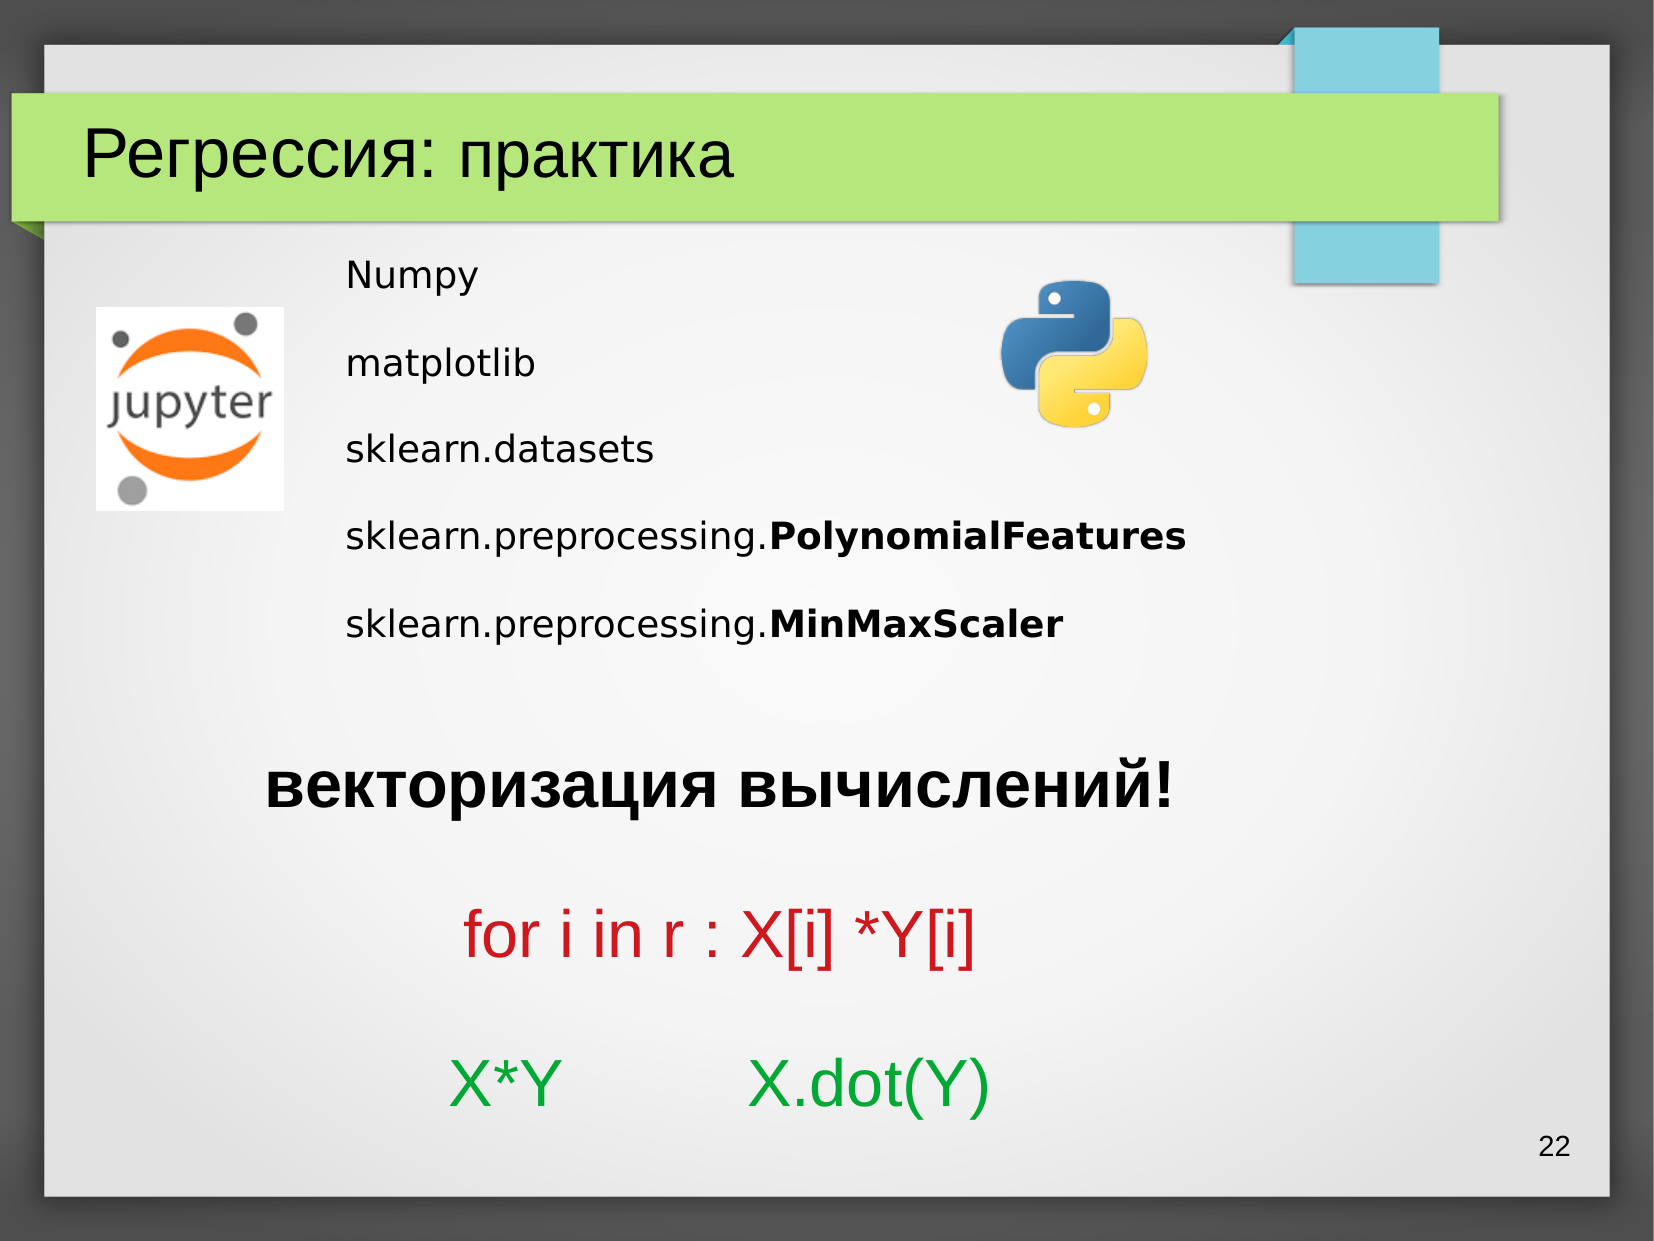

# Регрессия: практика
Numpy
matplotlib
sklearn.datasets
sklearn.preprocessing.PolynomialFeatures
sklearn.preprocessing.MinMaxScaler
векторизация вычислений!
for i in r : X[i] *Y[i]
X*Y X.dot(Y)
22